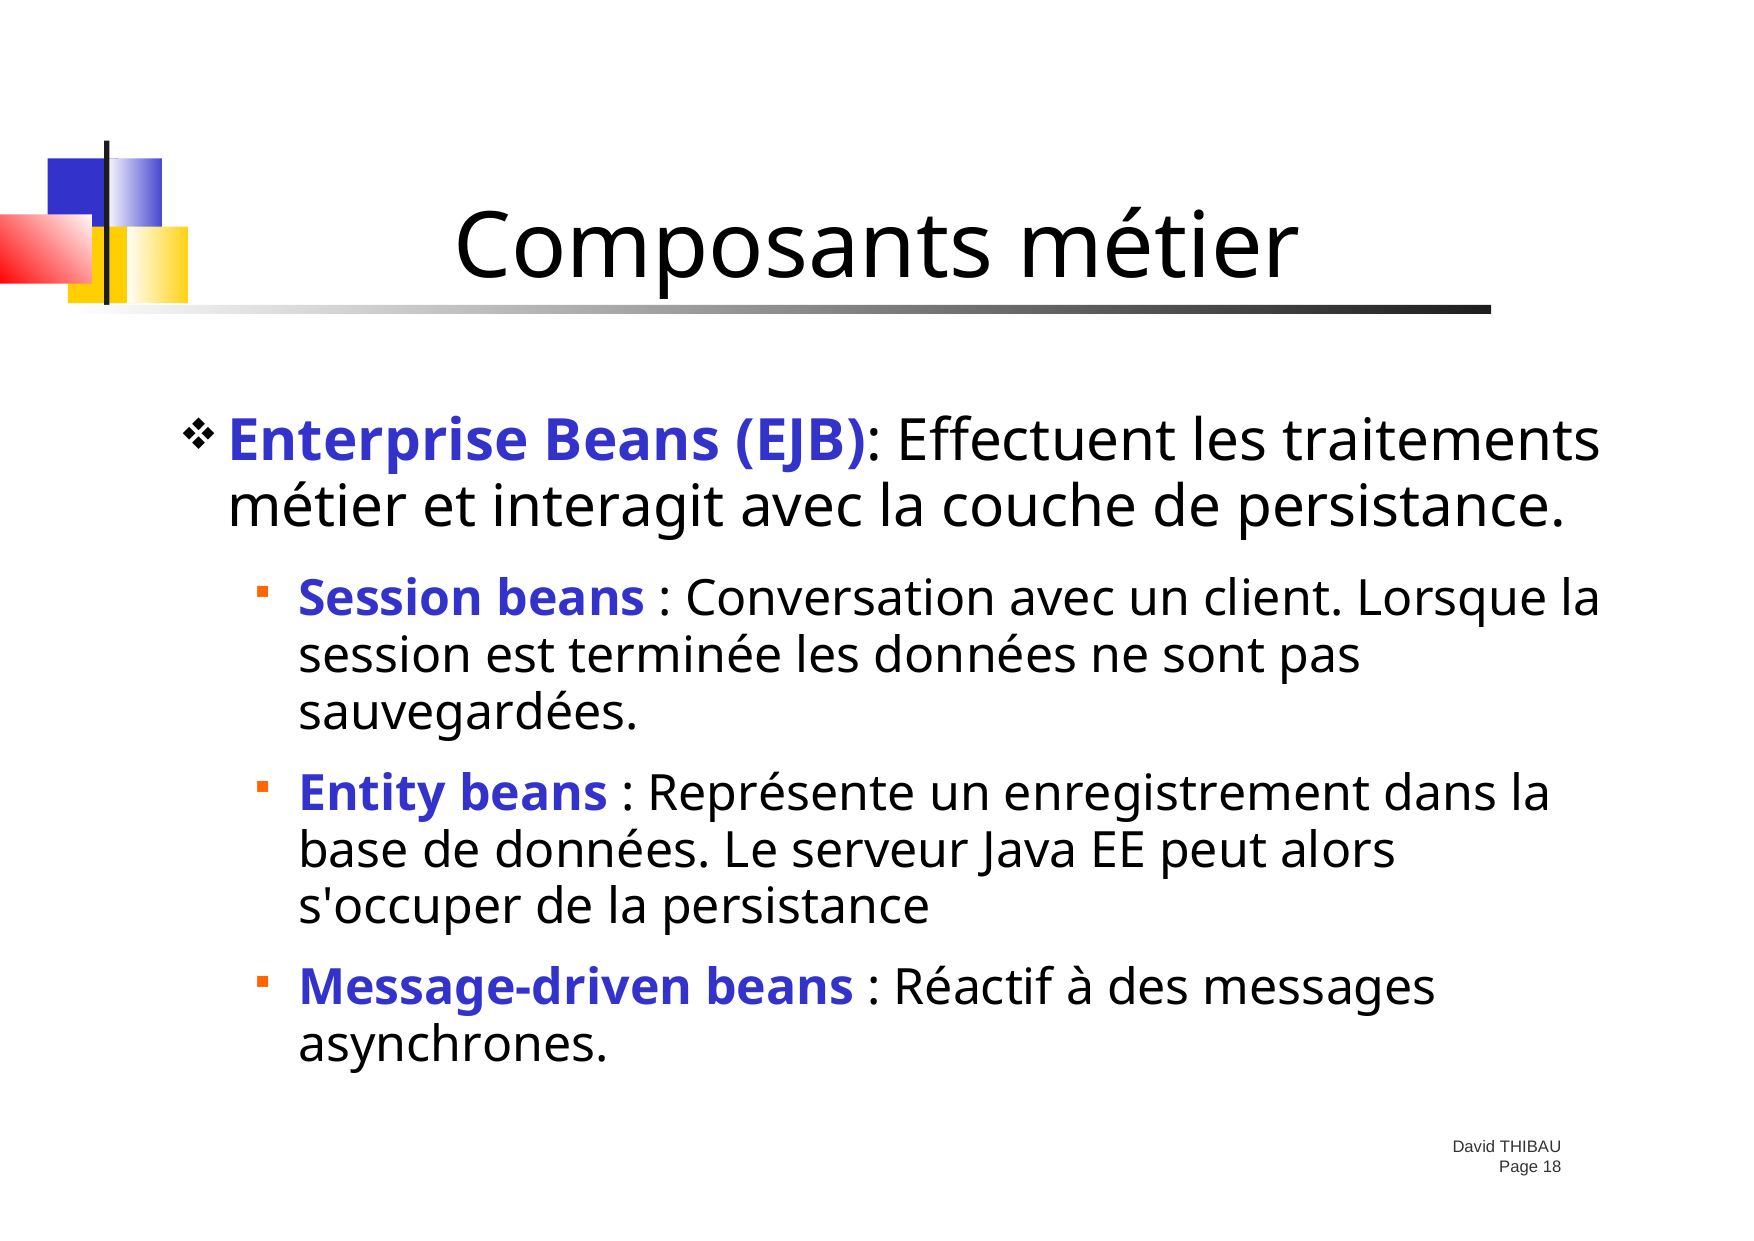

# Composants métier
Enterprise Beans (EJB): Effectuent les traitements métier et interagit avec la couche de persistance.
Session beans : Conversation avec un client. Lorsque la session est terminée les données ne sont pas sauvegardées.
Entity beans : Représente un enregistrement dans la base de données. Le serveur Java EE peut alors s'occuper de la persistance
Message-driven beans : Réactif à des messages asynchrones.